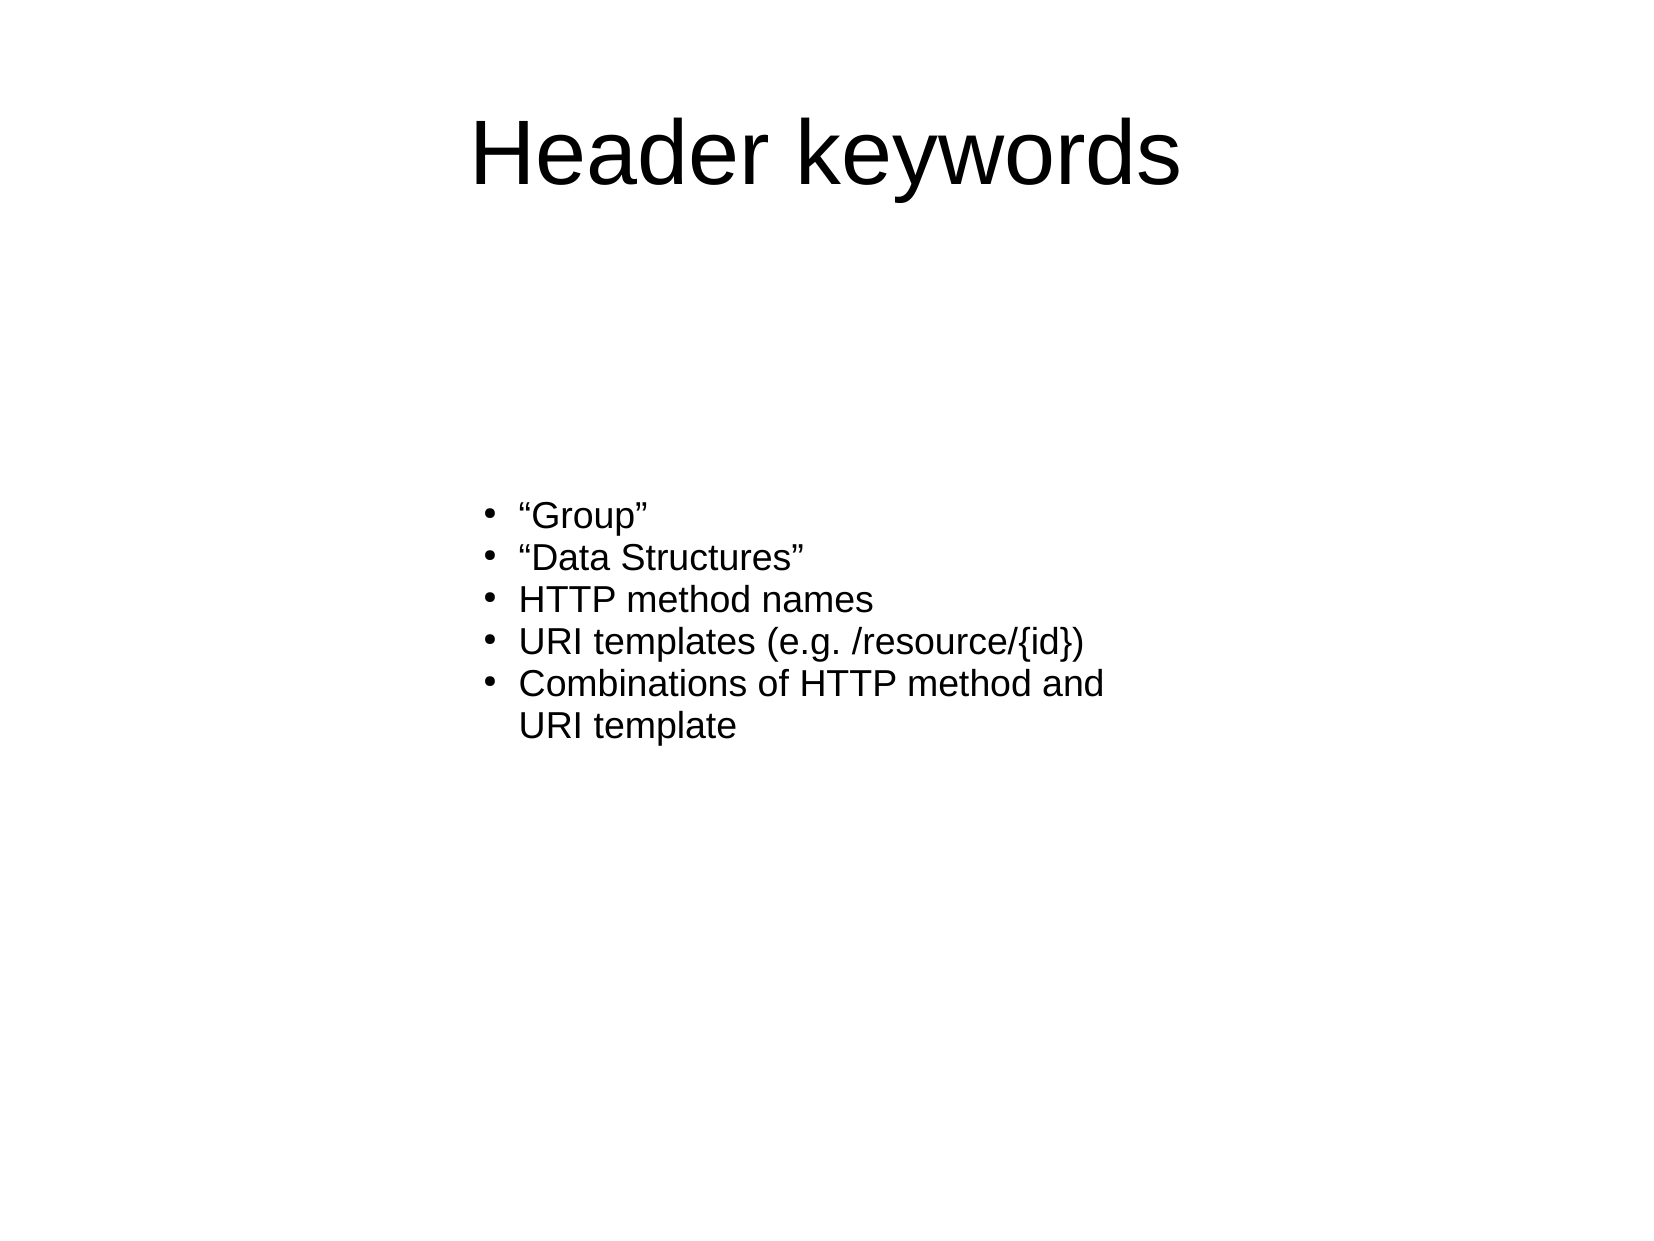

# Header keywords
“Group”
“Data Structures”
HTTP method names
URI templates (e.g. /resource/{id})
Combinations of HTTP method and URI template